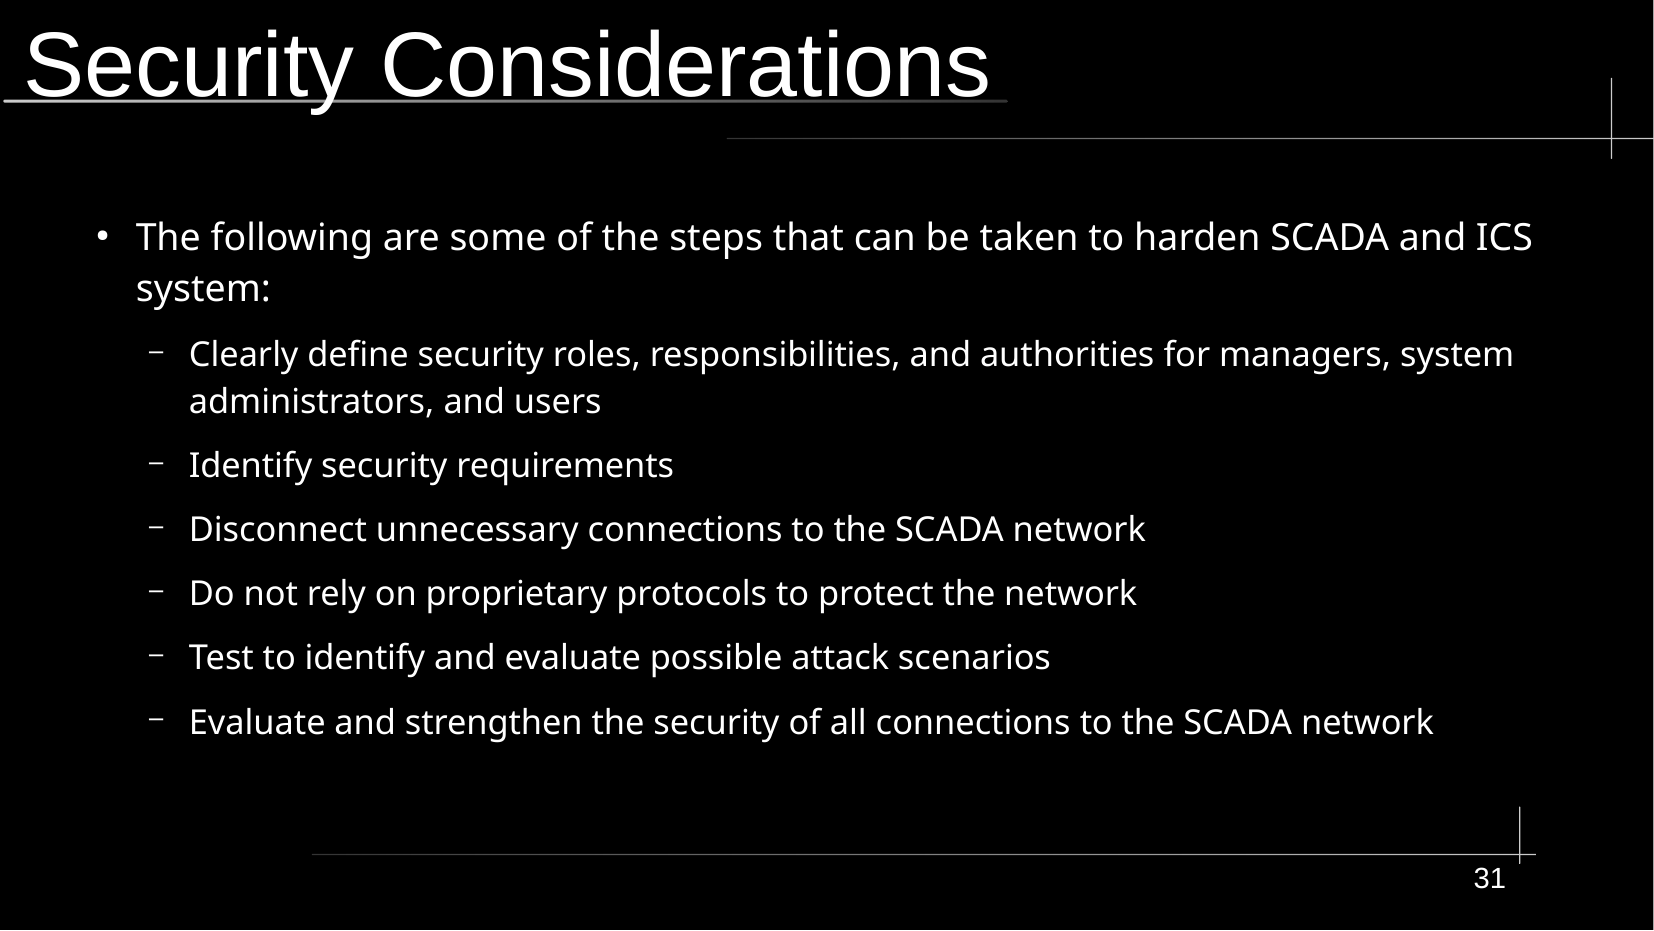

# Security Considerations
The following are some of the steps that can be taken to harden SCADA and ICS system:
Clearly define security roles, responsibilities, and authorities for managers, system administrators, and users
Identify security requirements
Disconnect unnecessary connections to the SCADA network
Do not rely on proprietary protocols to protect the network
Test to identify and evaluate possible attack scenarios
Evaluate and strengthen the security of all connections to the SCADA network
31